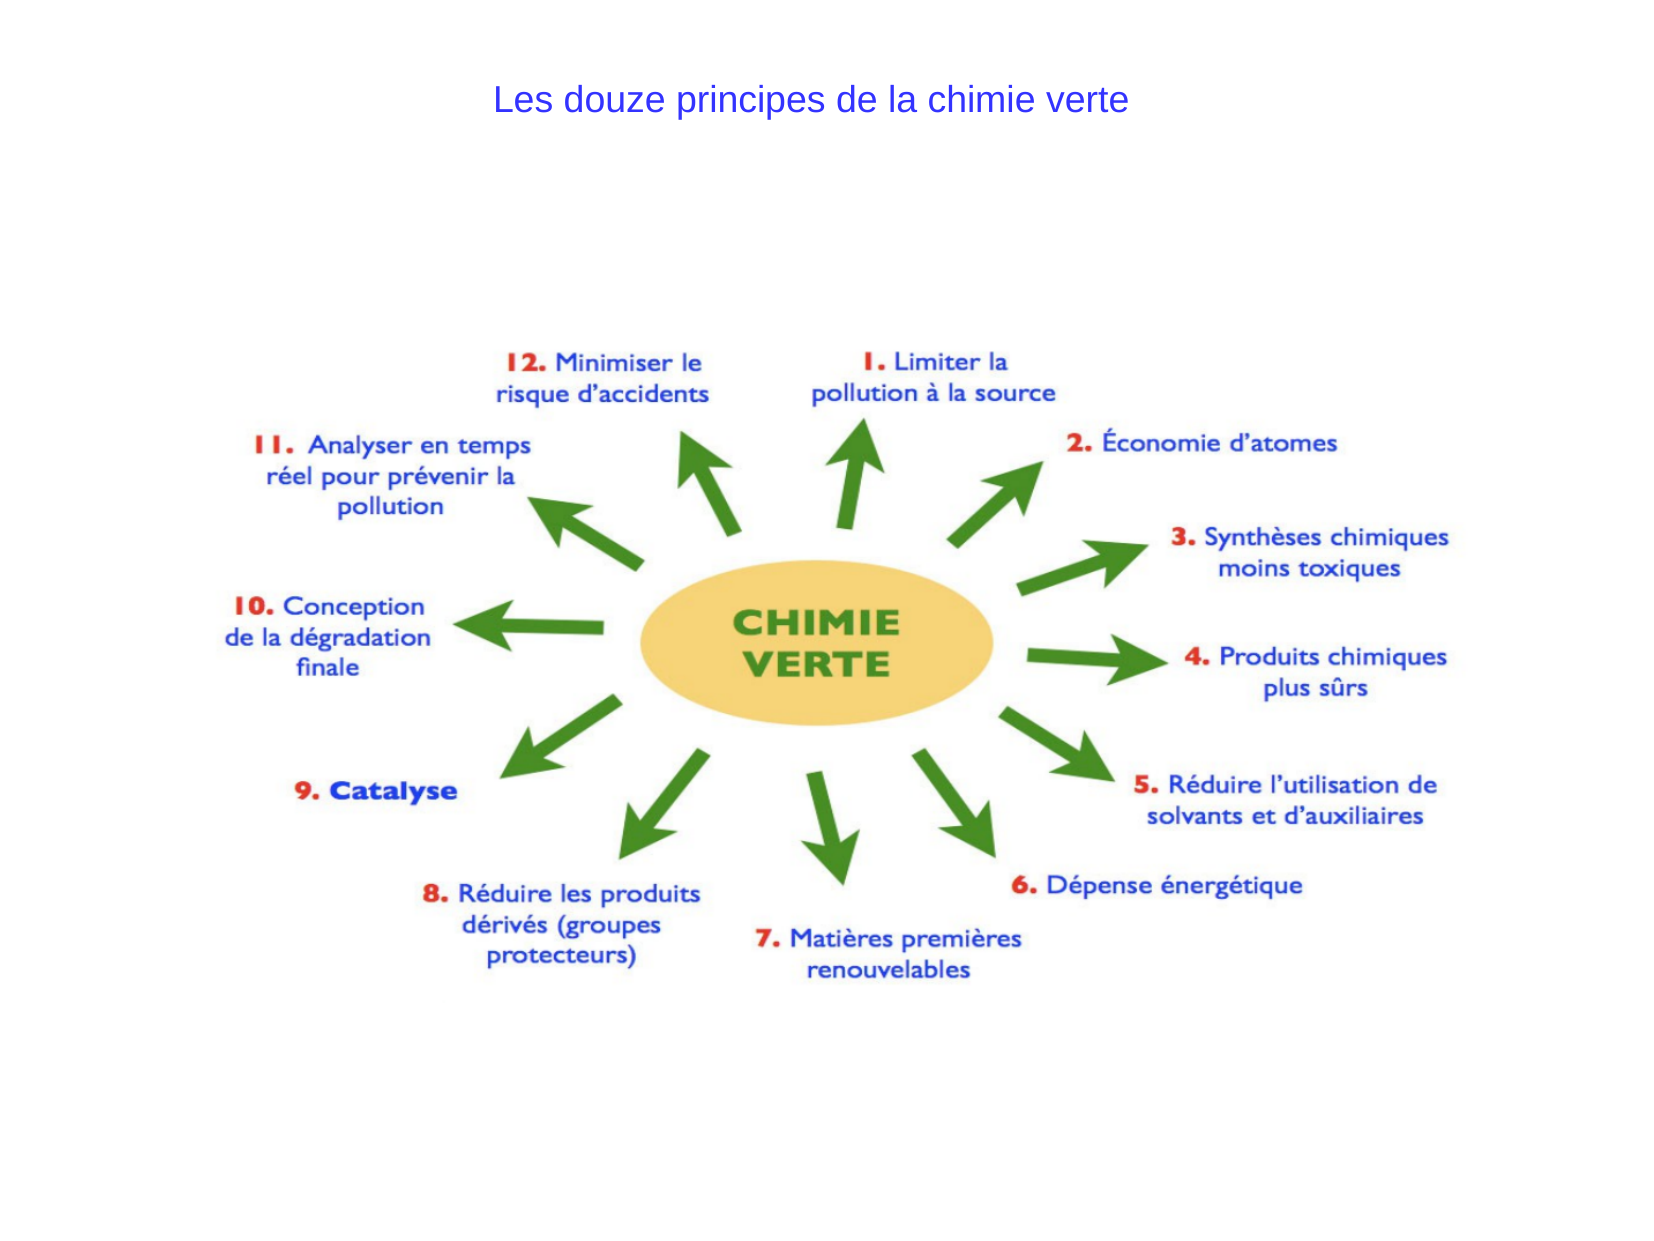

Les douze principes de la chimie verte